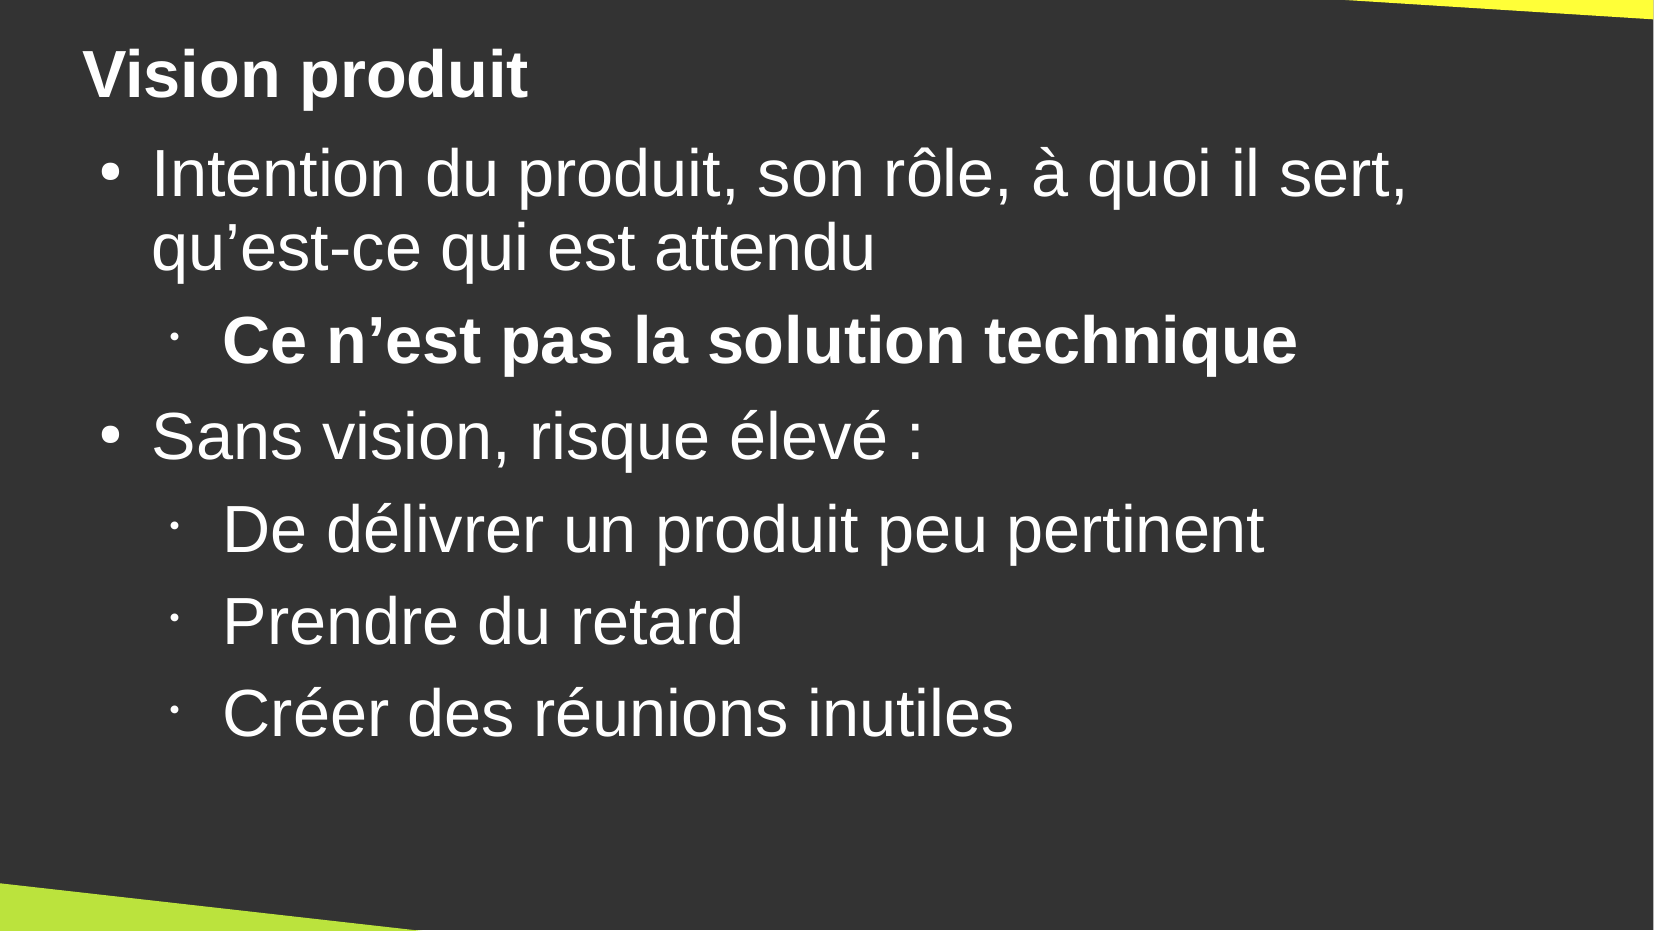

# Vision produit
Intention du produit, son rôle, à quoi il sert, qu’est-ce qui est attendu
Ce n’est pas la solution technique
Sans vision, risque élevé :
De délivrer un produit peu pertinent
Prendre du retard
Créer des réunions inutiles